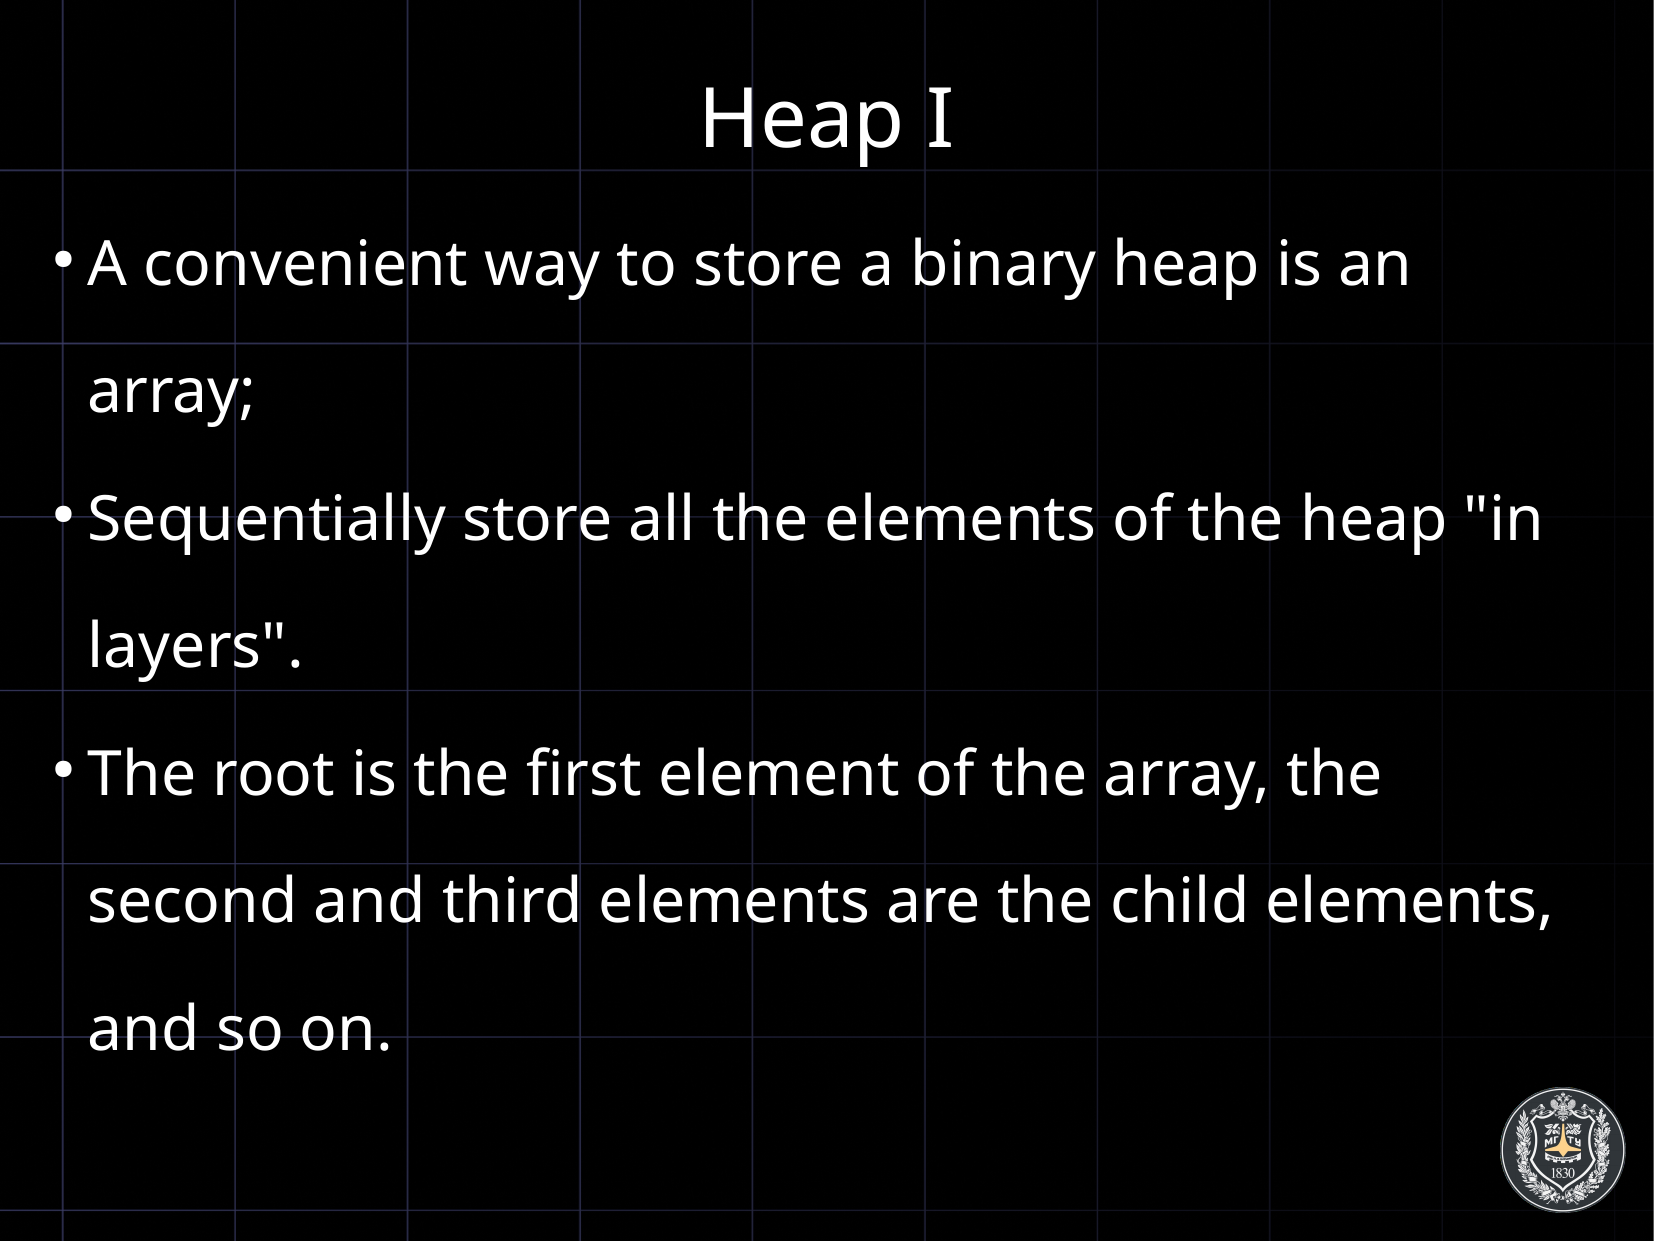

# Heap I
A convenient way to store a binary heap is an array;
Sequentially store all the elements of the heap "in layers".
The root is the first element of the array, the second and third elements are the child elements, and so on.